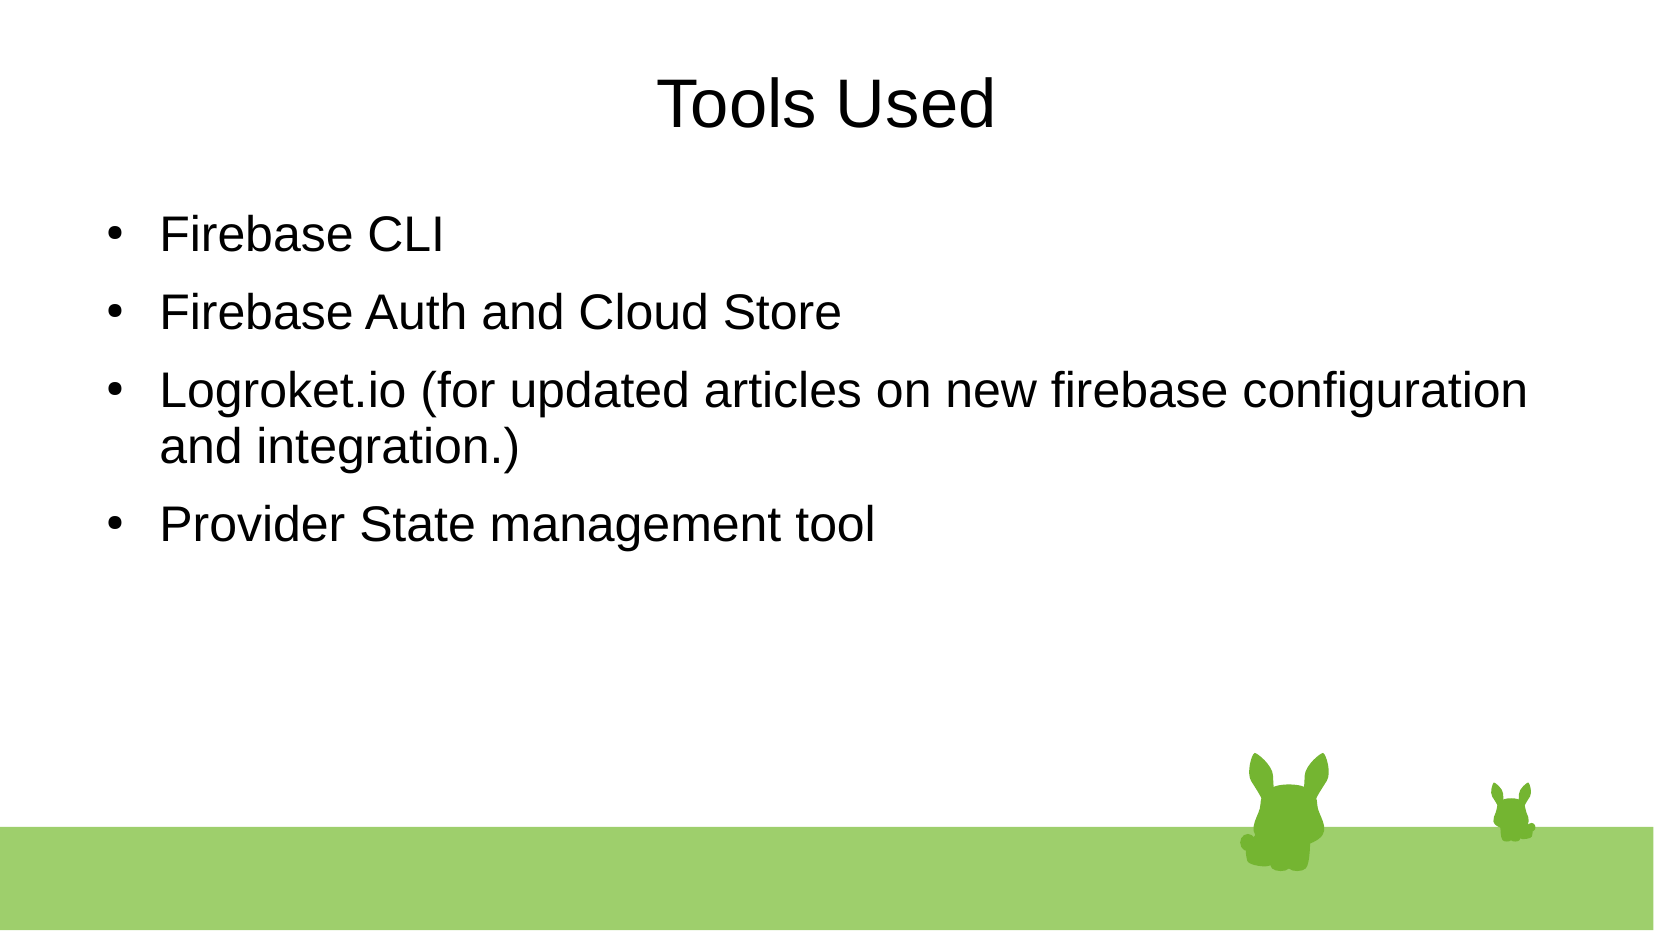

# Tools Used
Firebase CLI
Firebase Auth and Cloud Store
Logroket.io (for updated articles on new firebase configuration and integration.)
Provider State management tool